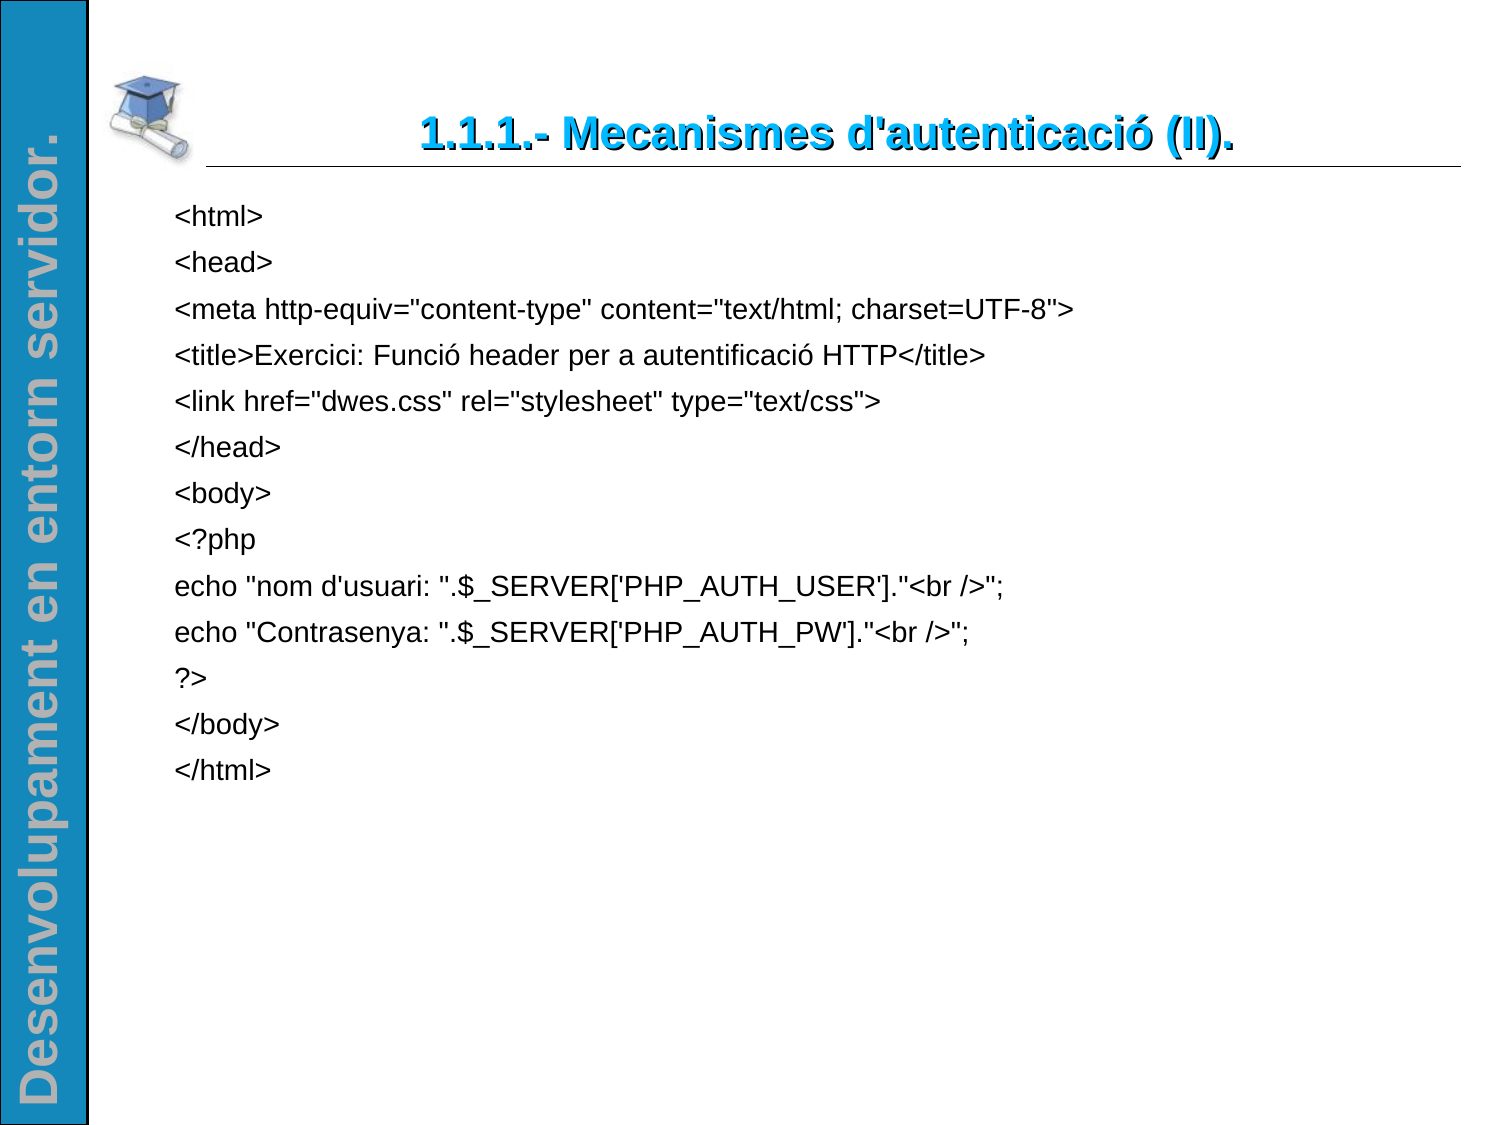

# 1.1.1.- Mecanismes d'autenticació (II).
<html>
<head>
<meta http-equiv="content-type" content="text/html; charset=UTF-8">
<title>Exercici: Funció header per a autentificació HTTP</title>
<link href="dwes.css" rel="stylesheet" type="text/css">
</head>
<body>
<?php
echo "nom d'usuari: ".$_SERVER['PHP_AUTH_USER']."<br />";
echo "Contrasenya: ".$_SERVER['PHP_AUTH_PW']."<br />";
?>
</body>
</html>